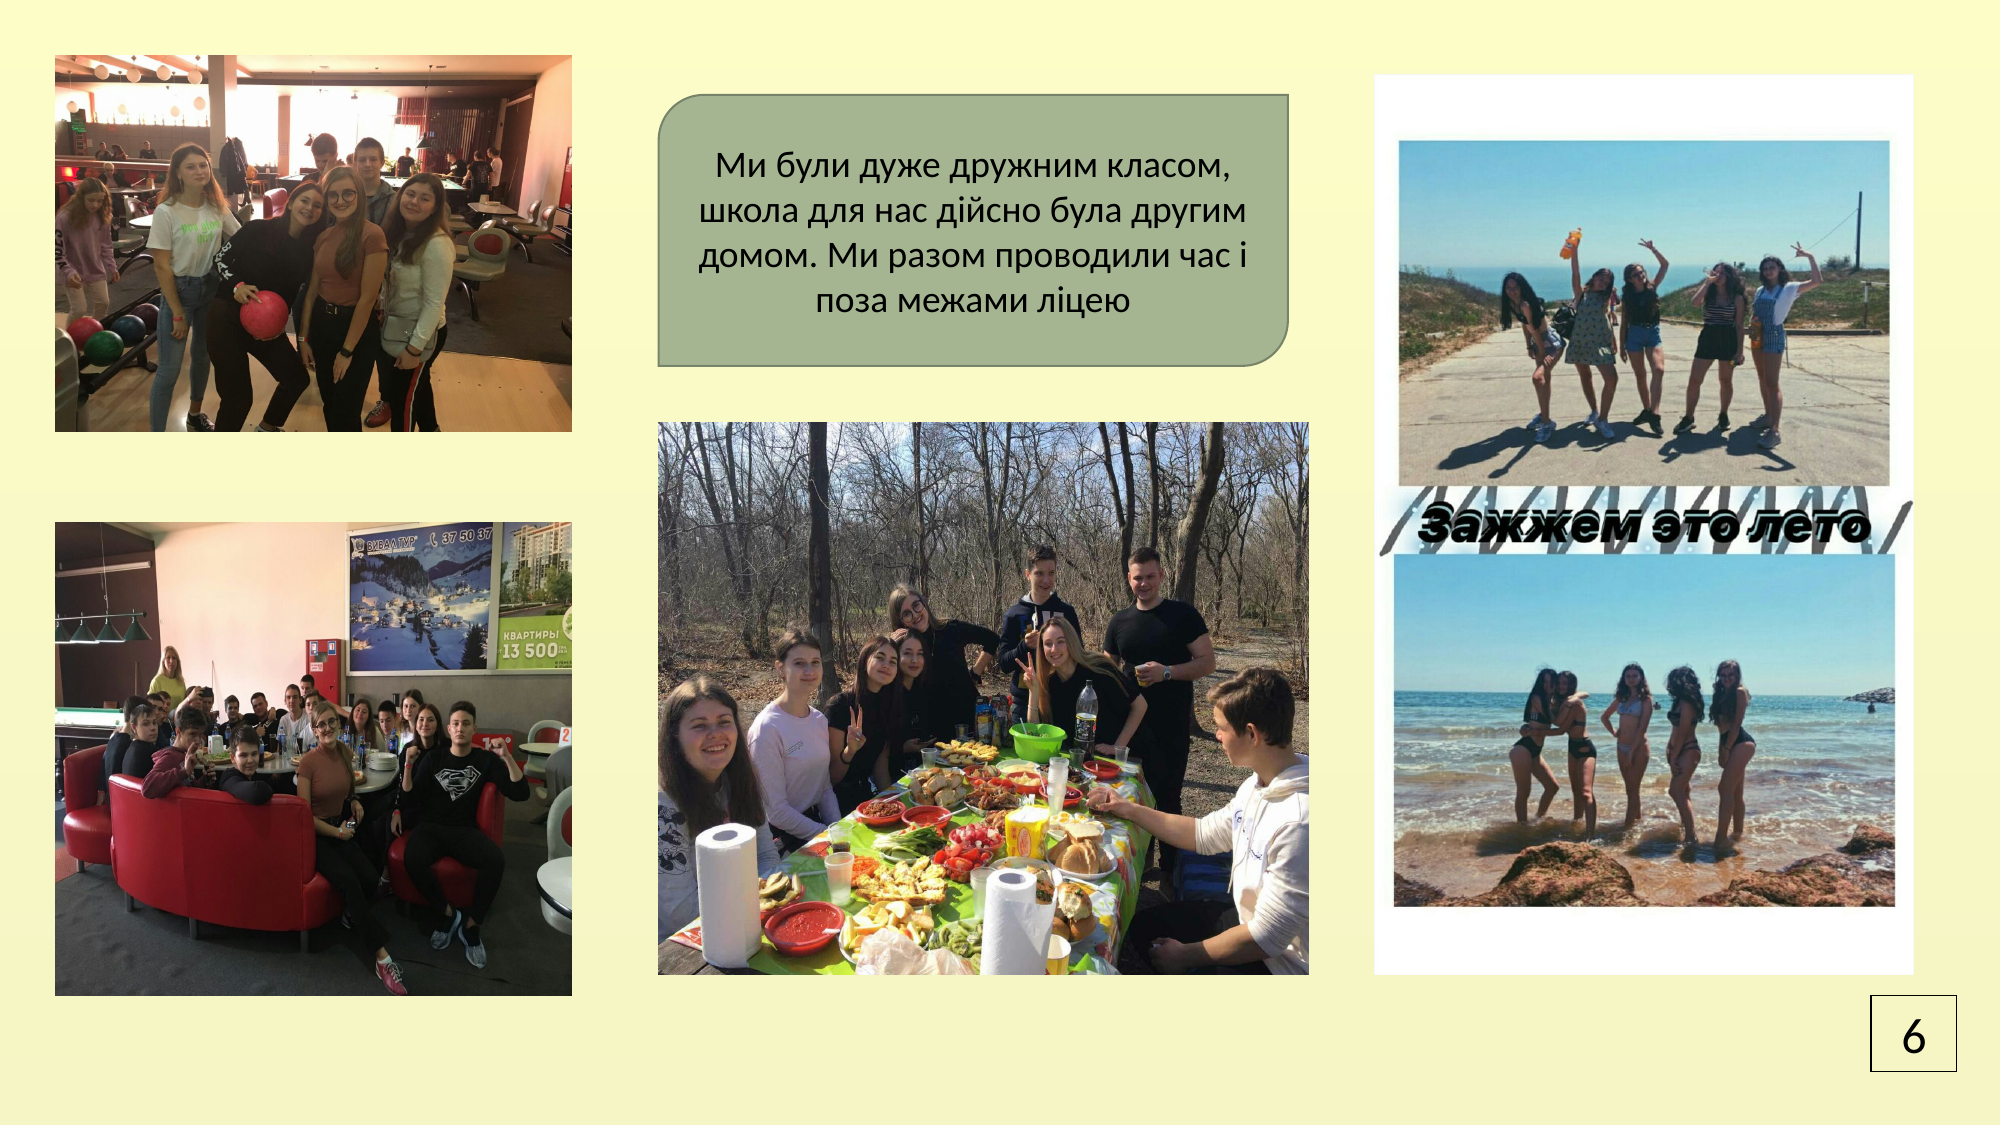

Ми були дуже дружним класом, школа для нас дійсно була другим домом. Ми разом проводили час і поза межами ліцею
6